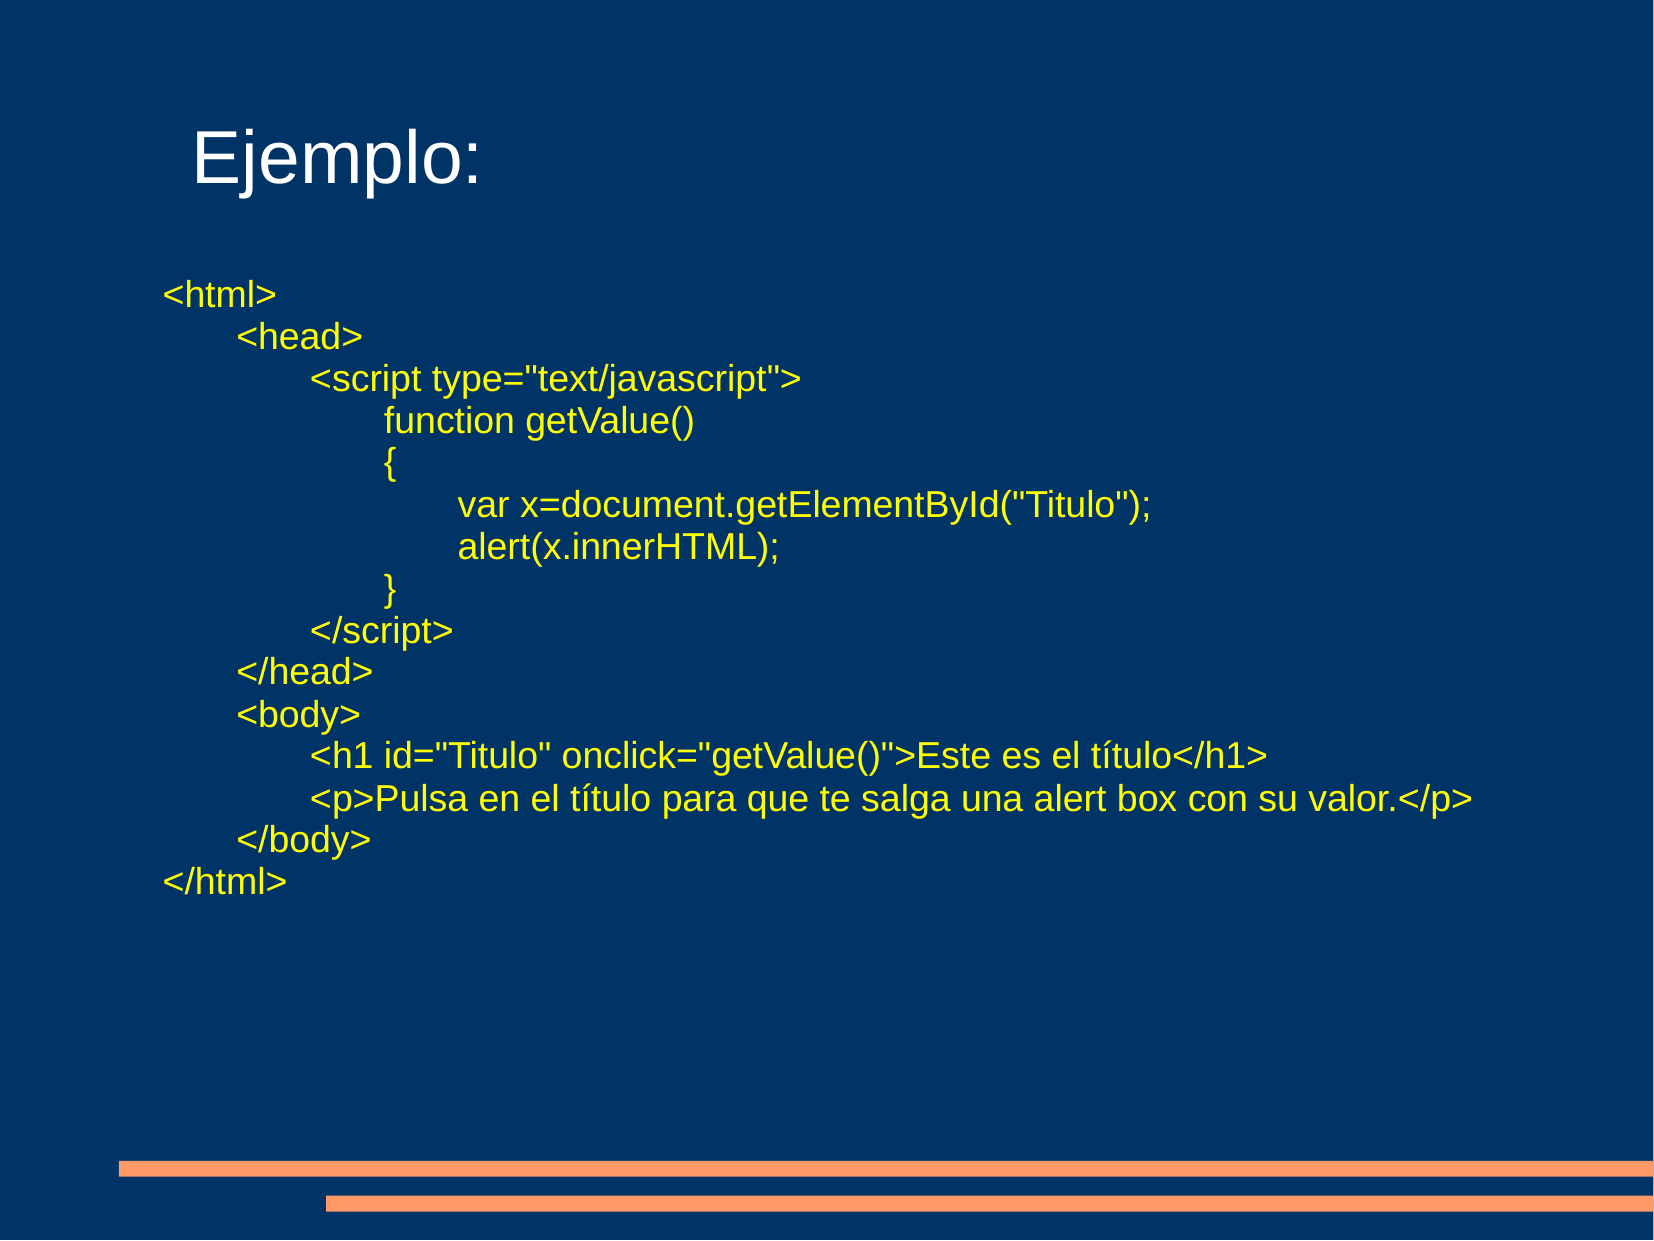

Ejemplo:
<html>
	<head>
		<script type="text/javascript">
			function getValue()
			{
				var x=document.getElementById("Titulo");
				alert(x.innerHTML);
			}
		</script>
	</head>
	<body>
		<h1 id="Titulo" onclick="getValue()">Este es el título</h1>
		<p>Pulsa en el título para que te salga una alert box con su valor.</p>
	</body>
</html>